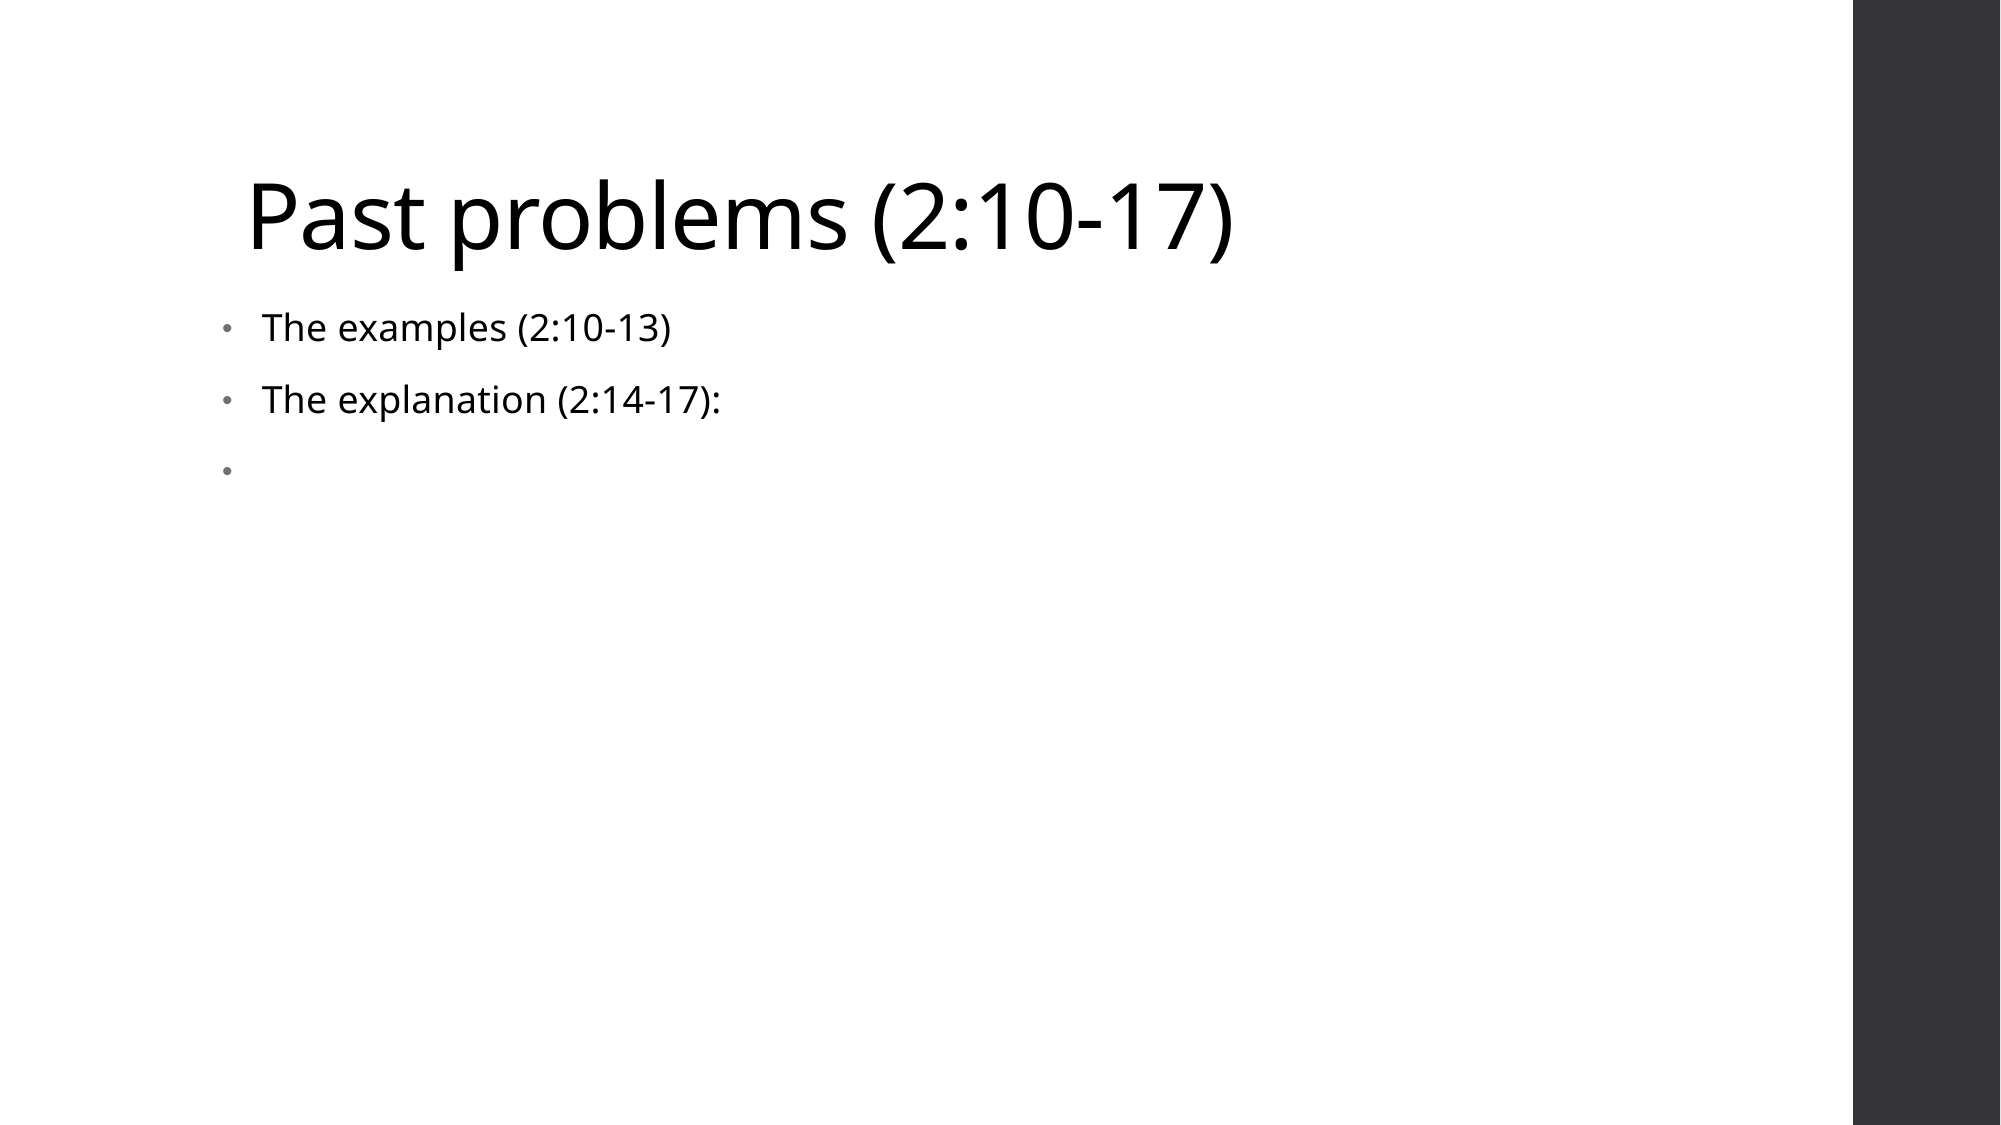

# Past problems (2:10-17)
 The examples (2:10-13)
 The explanation (2:14-17):